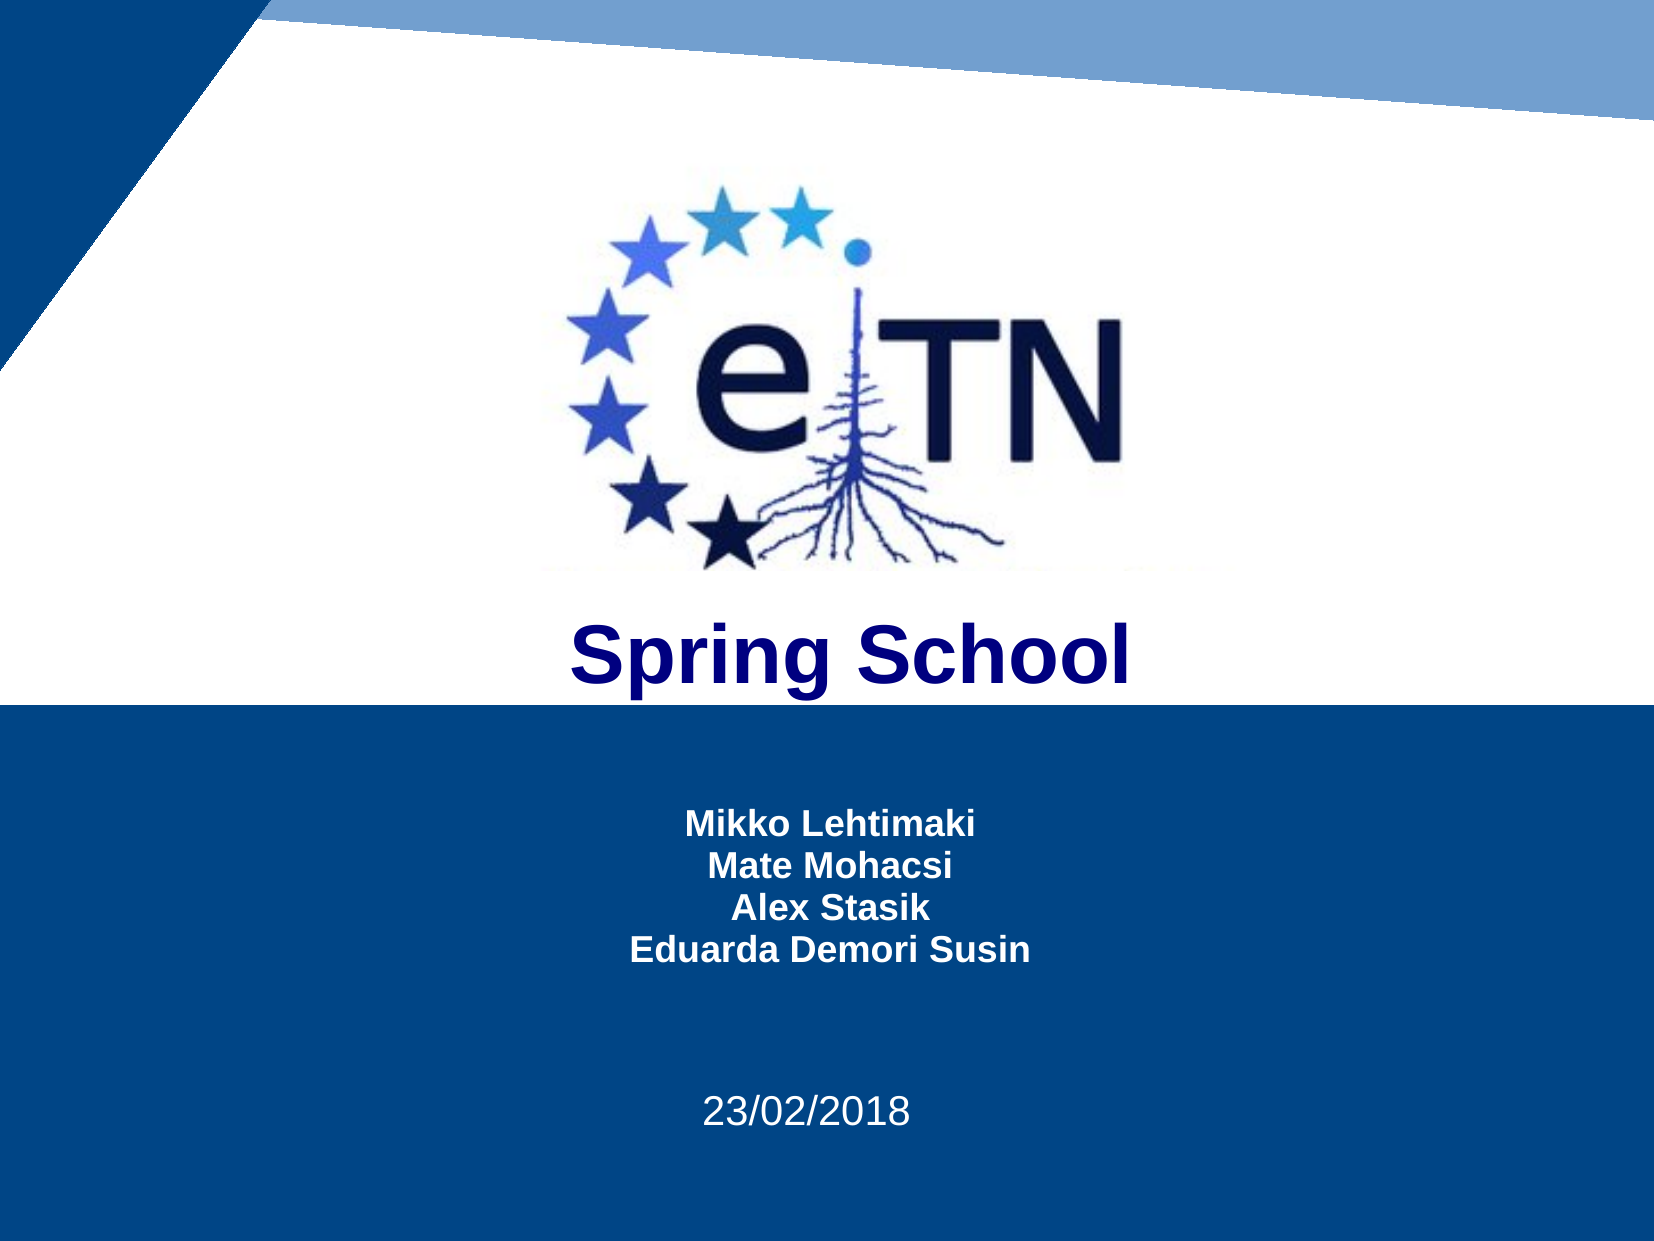

Spring School
Mikko Lehtimaki
Mate Mohacsi
Alex Stasik
Eduarda Demori Susin
23/02/2018